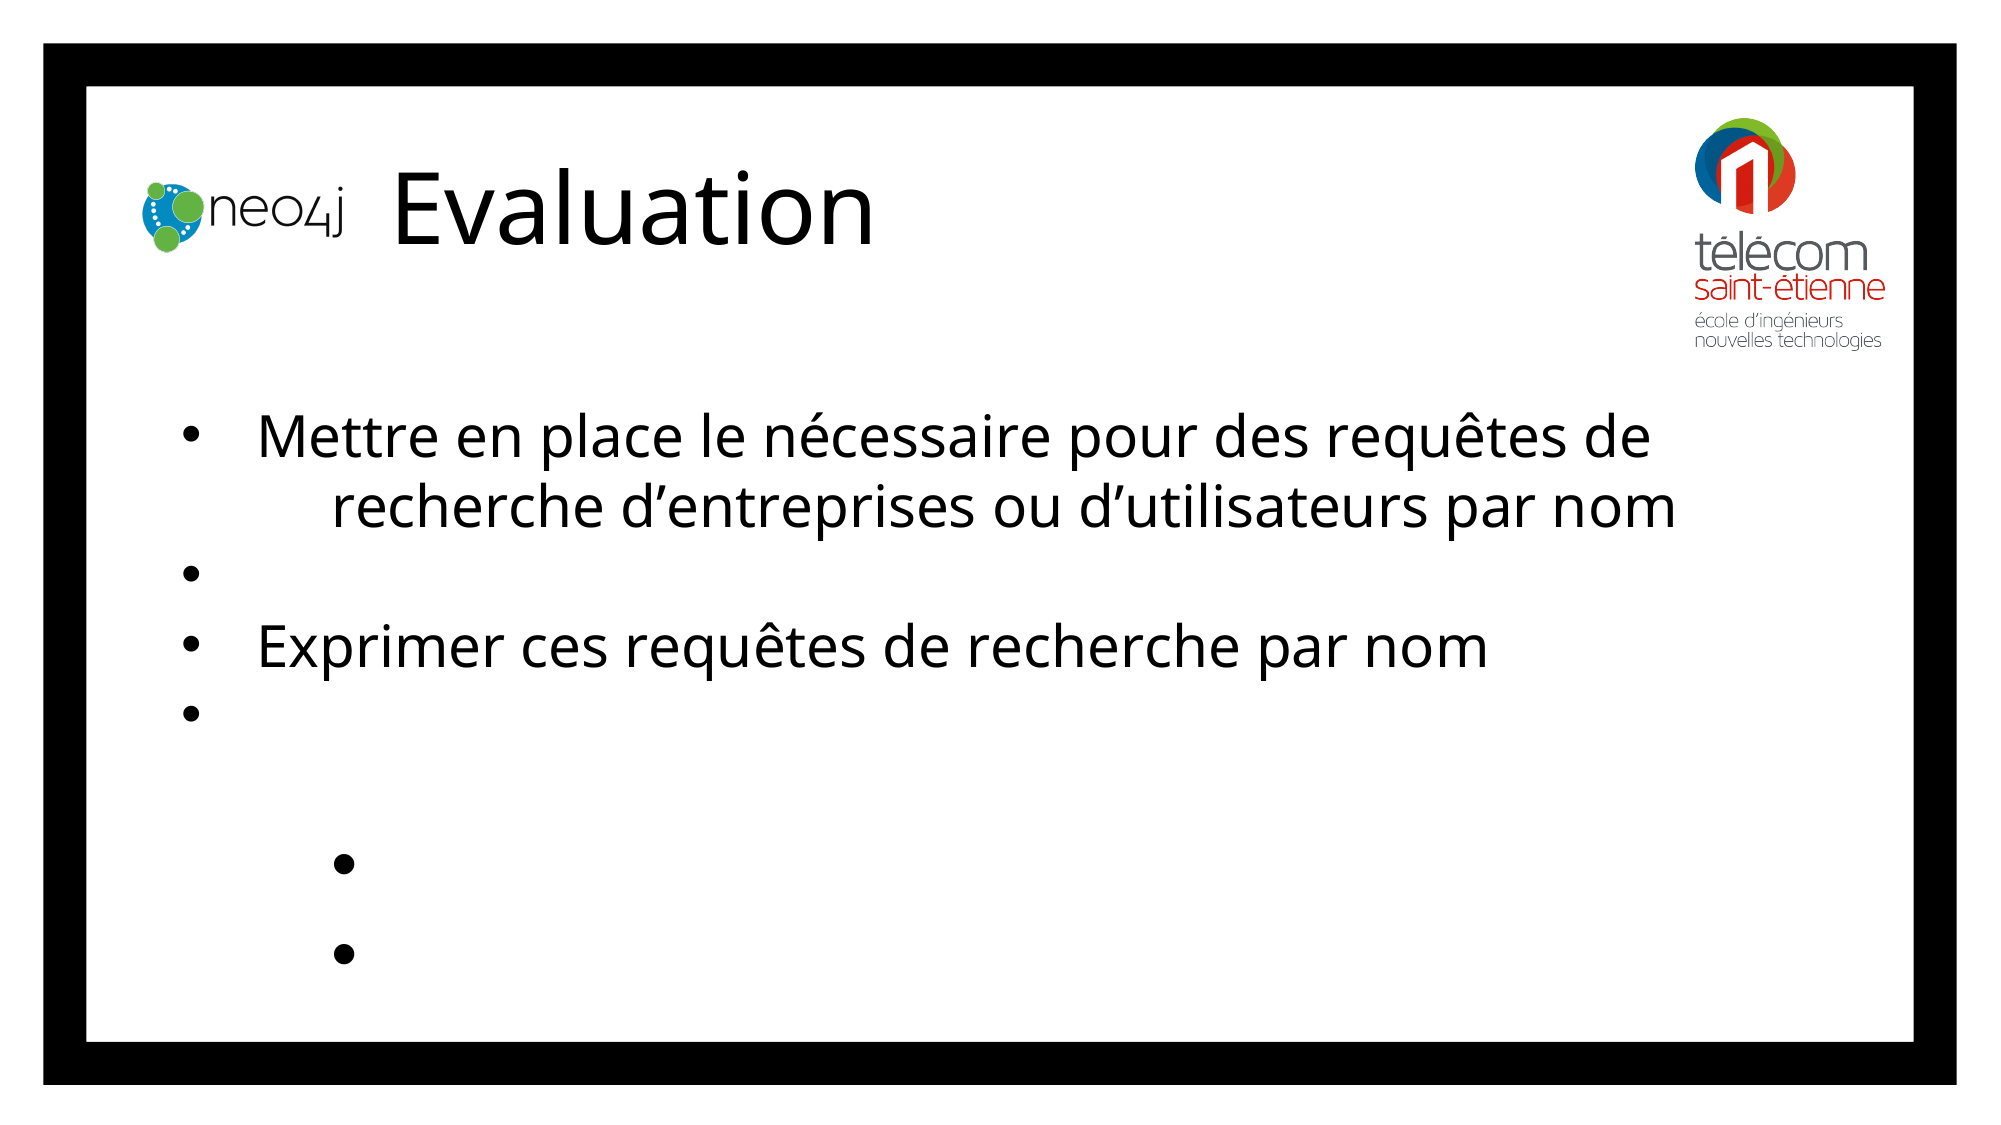

# Evaluation
Mettre en place le nécessaire pour des requêtes de recherche d’entreprises ou d’utilisateurs par nom
Exprimer ces requêtes de recherche par nom